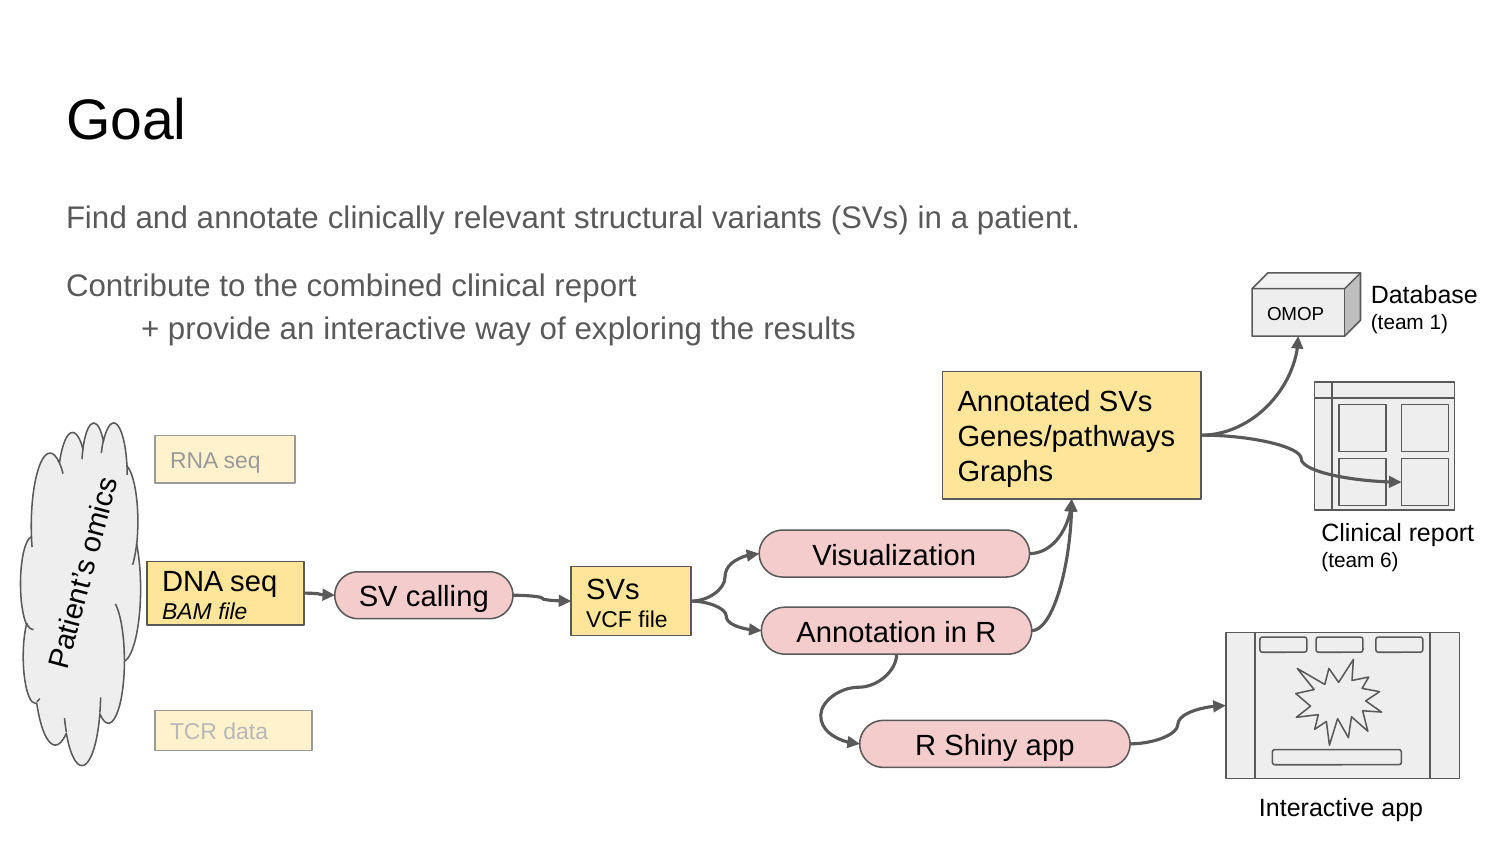

# Goal
Find and annotate clinically relevant structural variants (SVs) in a patient.
Contribute to the combined clinical report
	+ provide an interactive way of exploring the results
Database
(team 1)
OMOP
Annotated SVs
Genes/pathways
Graphs
RNA seq
Clinical report
(team 6)
Patient’s omics
Visualization
DNA seq
BAM file
SVs
VCF file
SV calling
Annotation in R
TCR data
R Shiny app
Interactive app